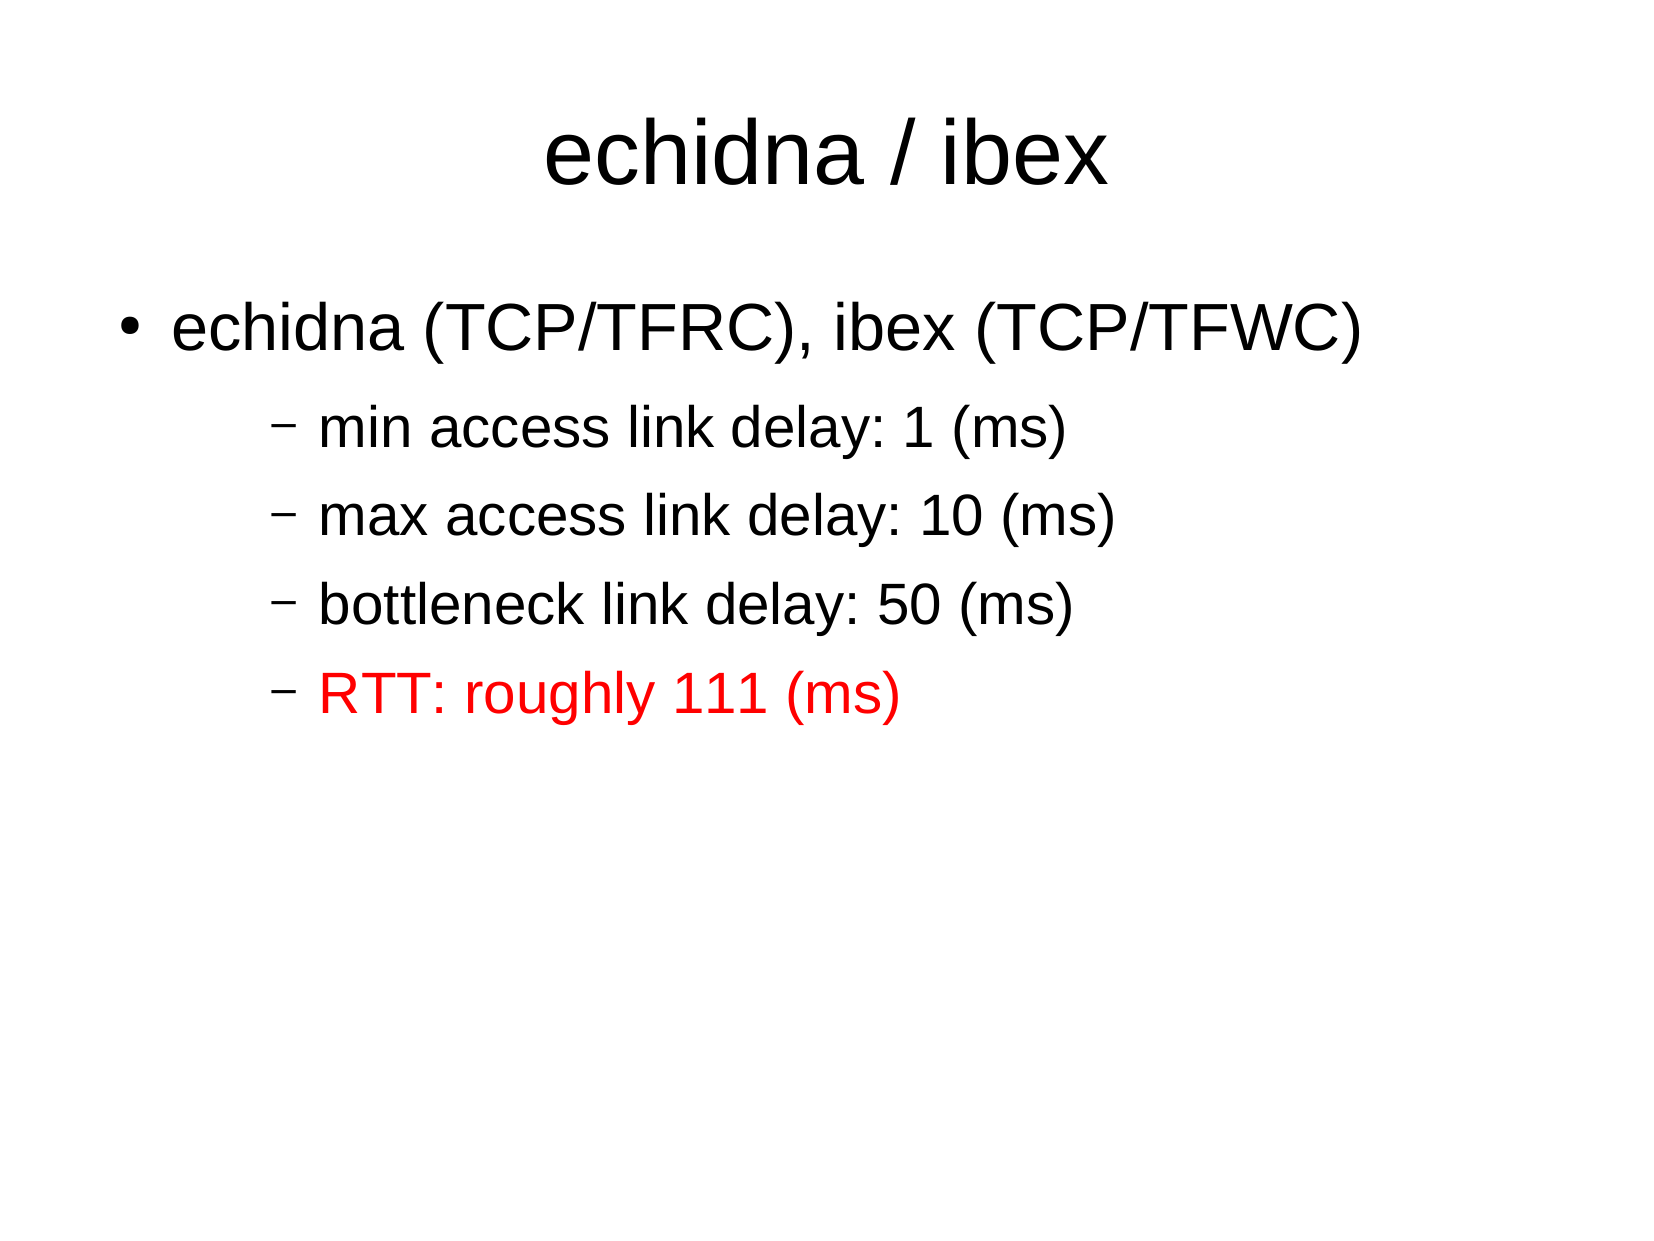

# echidna / ibex
echidna (TCP/TFRC), ibex (TCP/TFWC)
min access link delay: 1 (ms)
max access link delay: 10 (ms)
bottleneck link delay: 50 (ms)
RTT: roughly 111 (ms)